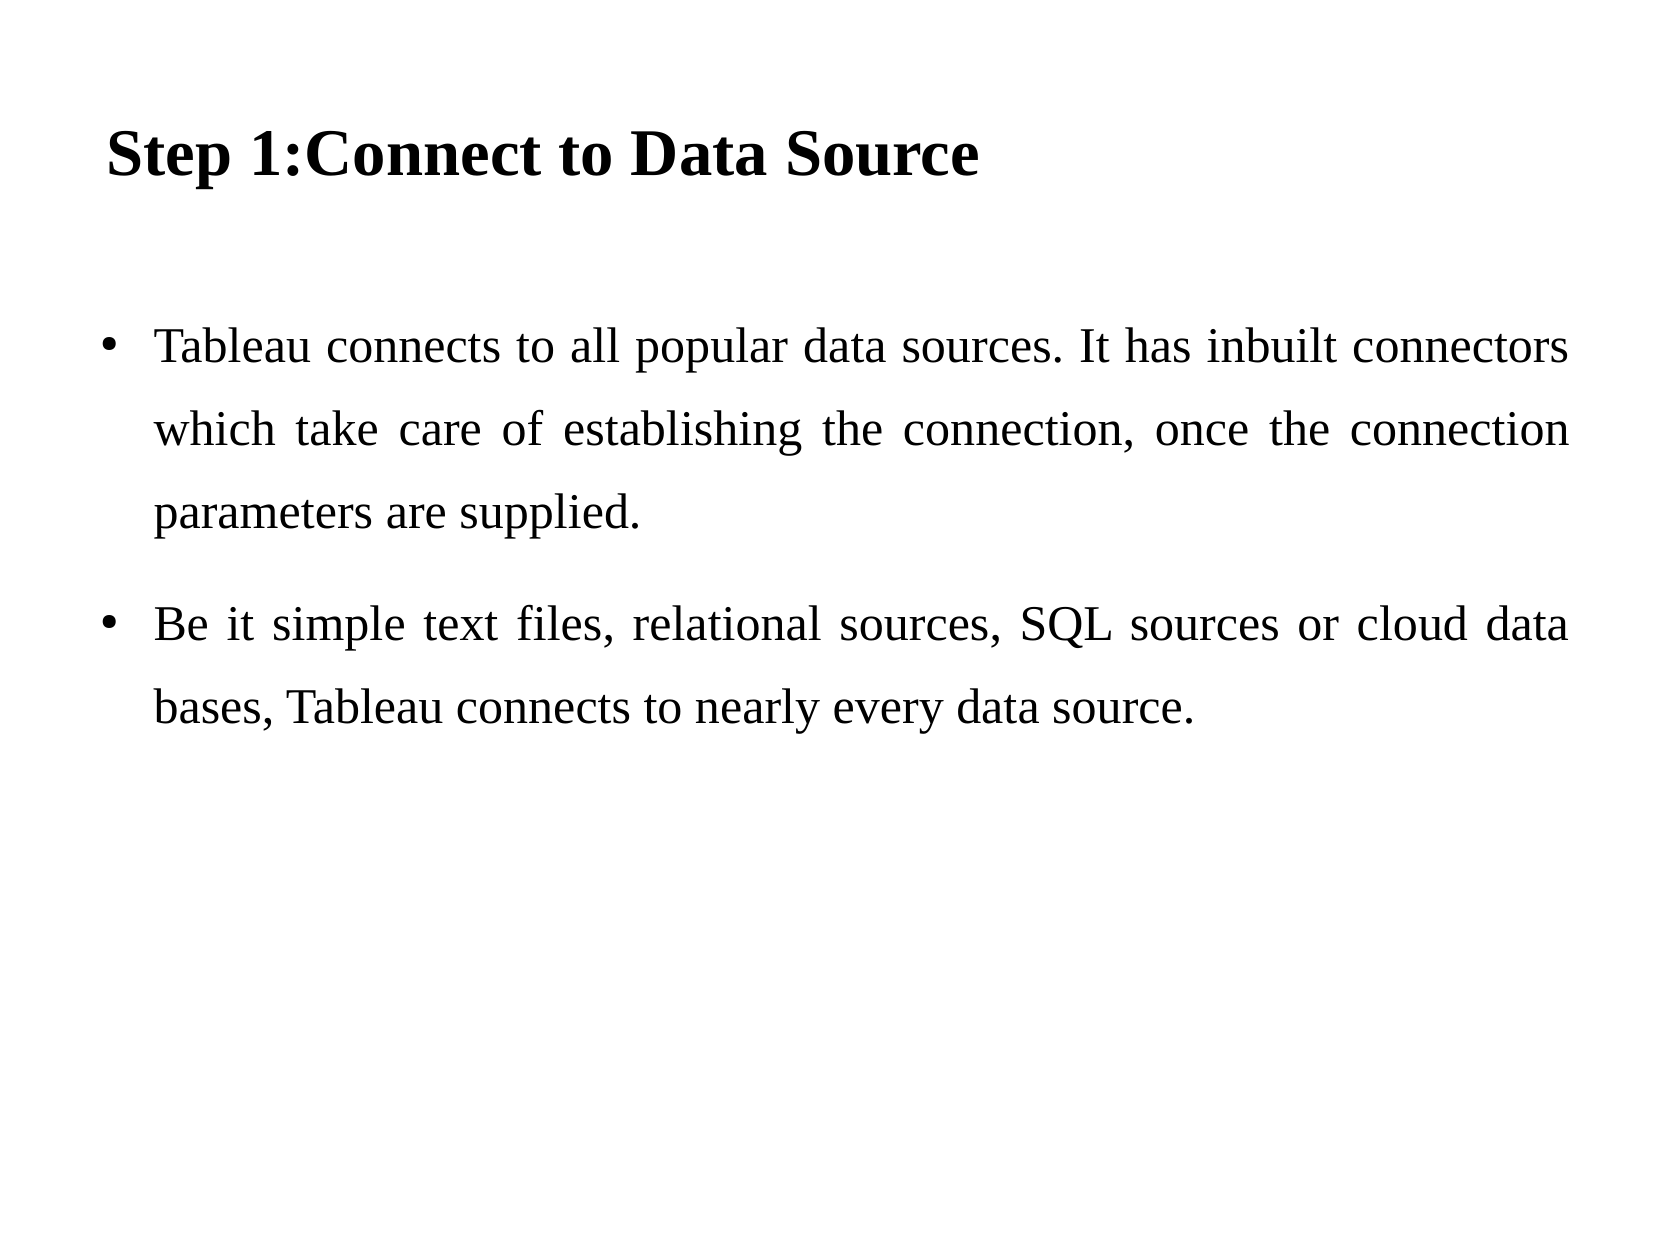

# Step 1:Connect to Data Source
Tableau connects to all popular data sources. It has inbuilt connectors which take care of establishing the connection, once the connection parameters are supplied.
Be it simple text files, relational sources, SQL sources or cloud data bases, Tableau connects to nearly every data source.